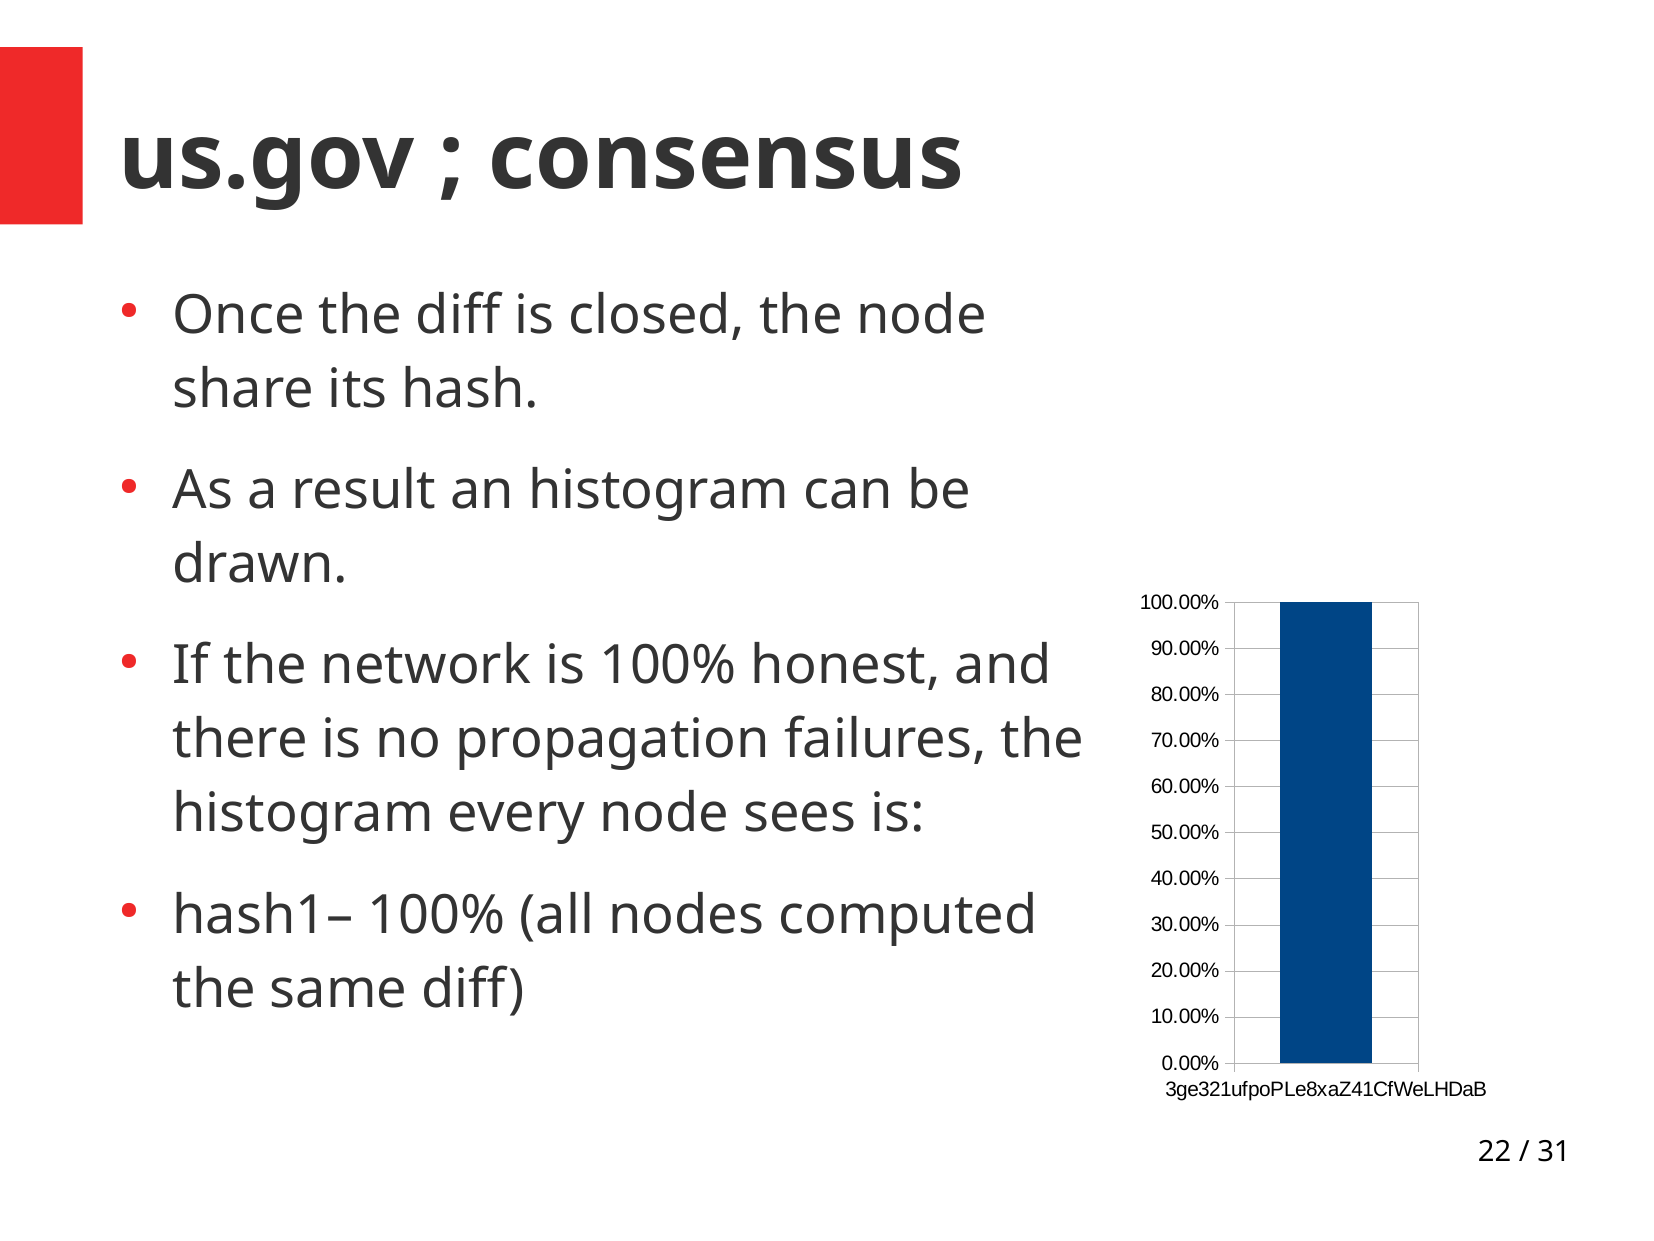

# us.gov ; consensus
Once the diff is closed, the node share its hash.
As a result an histogram can be drawn.
If the network is 100% honest, and there is no propagation failures, the histogram every node sees is:
hash1– 100% (all nodes computed the same diff)
22